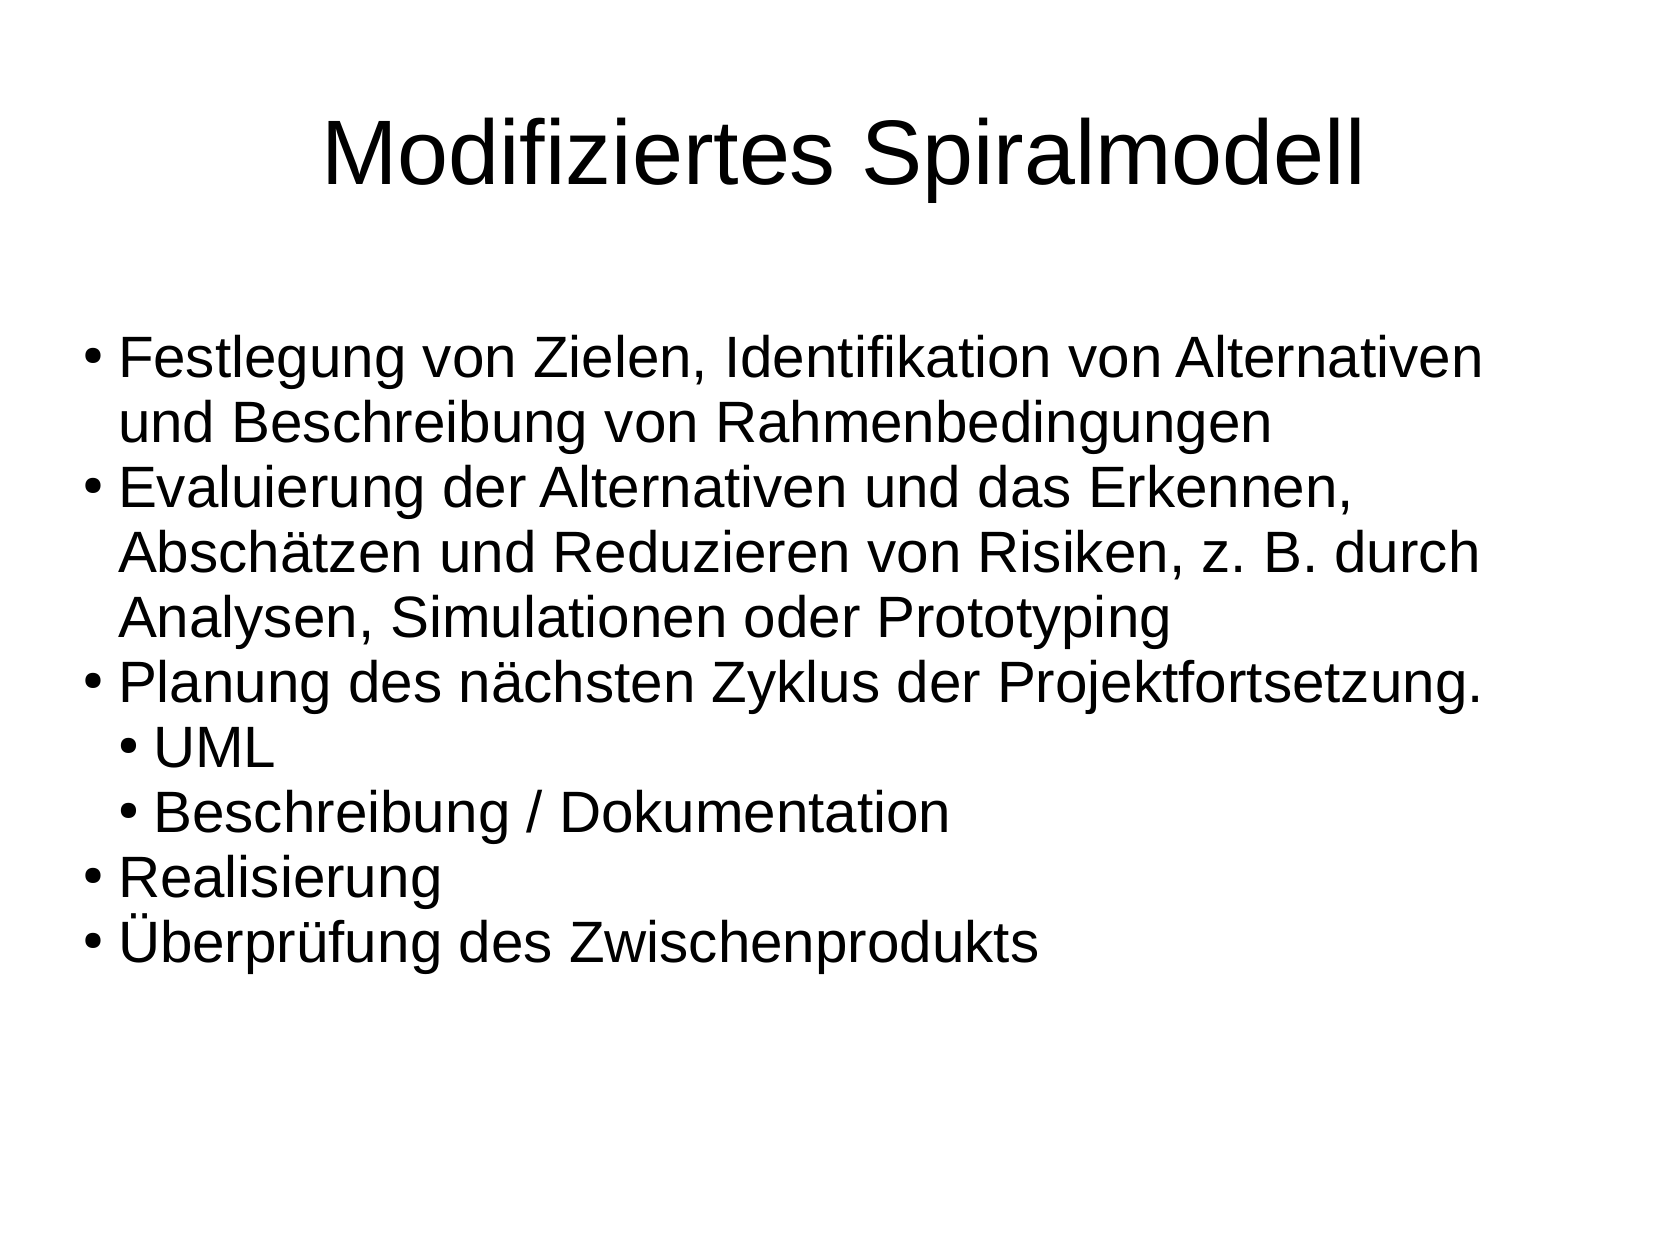

# Modifiziertes Spiralmodell
Festlegung von Zielen, Identifikation von Alternativen und Beschreibung von Rahmenbedingungen
Evaluierung der Alternativen und das Erkennen, Abschätzen und Reduzieren von Risiken, z. B. durch Analysen, Simulationen oder Prototyping
Planung des nächsten Zyklus der Projektfortsetzung.
UML
Beschreibung / Dokumentation
Realisierung
Überprüfung des Zwischenprodukts